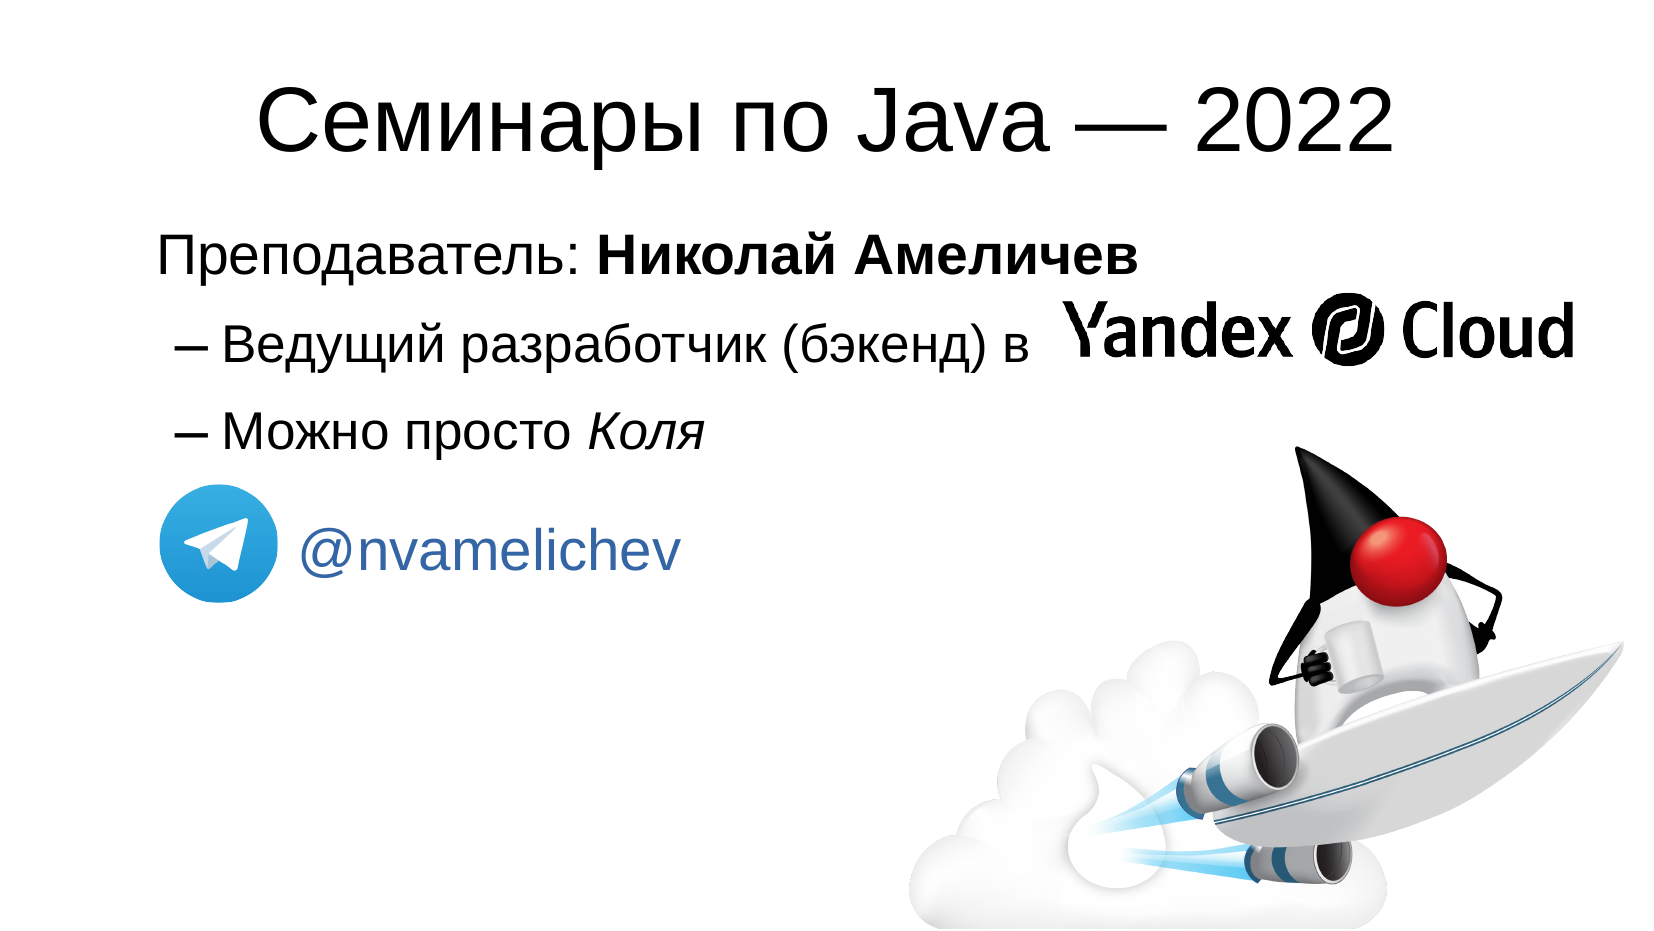

Cеминары по Java — 2022
Преподаватель: Николай Амеличев
Ведущий разработчик (бэкенд) в
Можно просто Коля
@nvamelichev